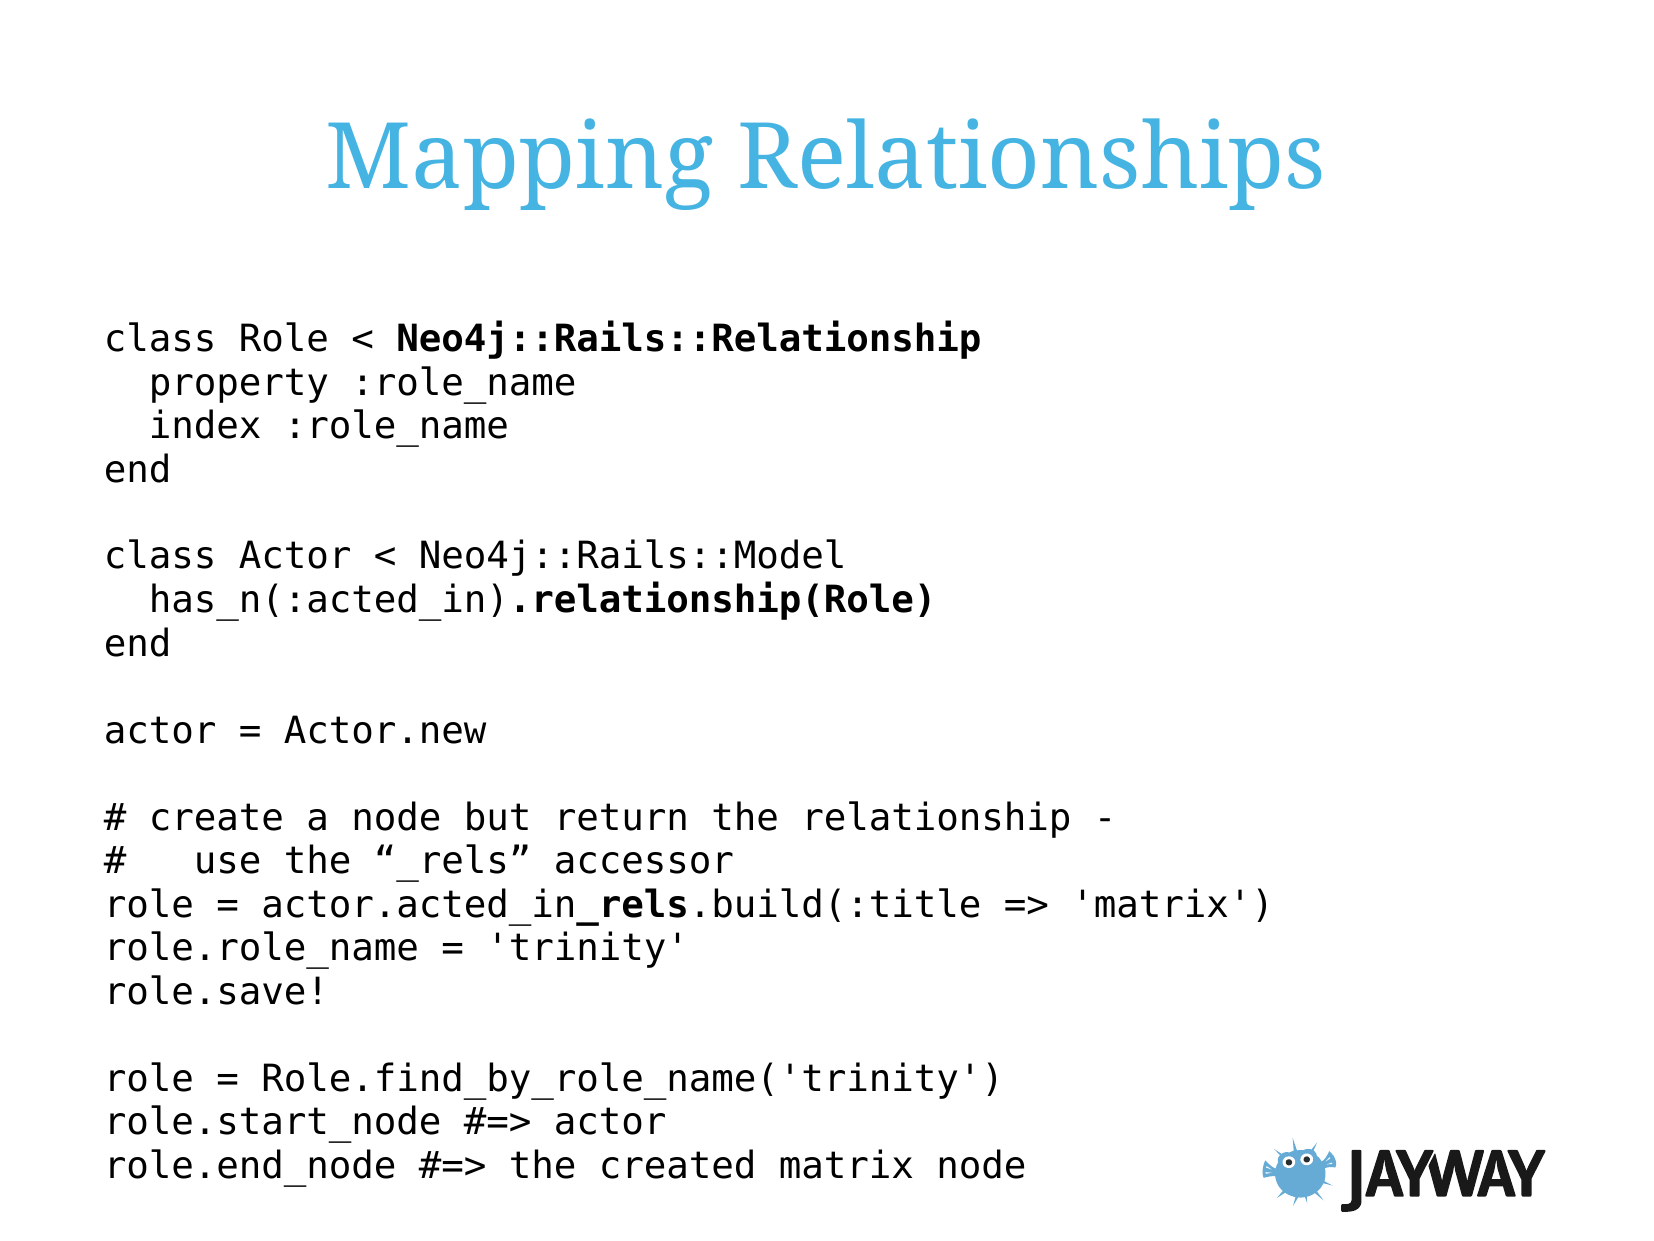

# Mapping Relationships
class Role < Neo4j::Rails::Relationship
 property :role_name
 index :role_name
end
class Actor < Neo4j::Rails::Model
 has_n(:acted_in).relationship(Role)
end
actor = Actor.new
# create a node but return the relationship -
# use the “_rels” accessor
role = actor.acted_in_rels.build(:title => 'matrix')
role.role_name = 'trinity'
role.save!
role = Role.find_by_role_name('trinity')
role.start_node #=> actor
role.end_node #=> the created matrix node